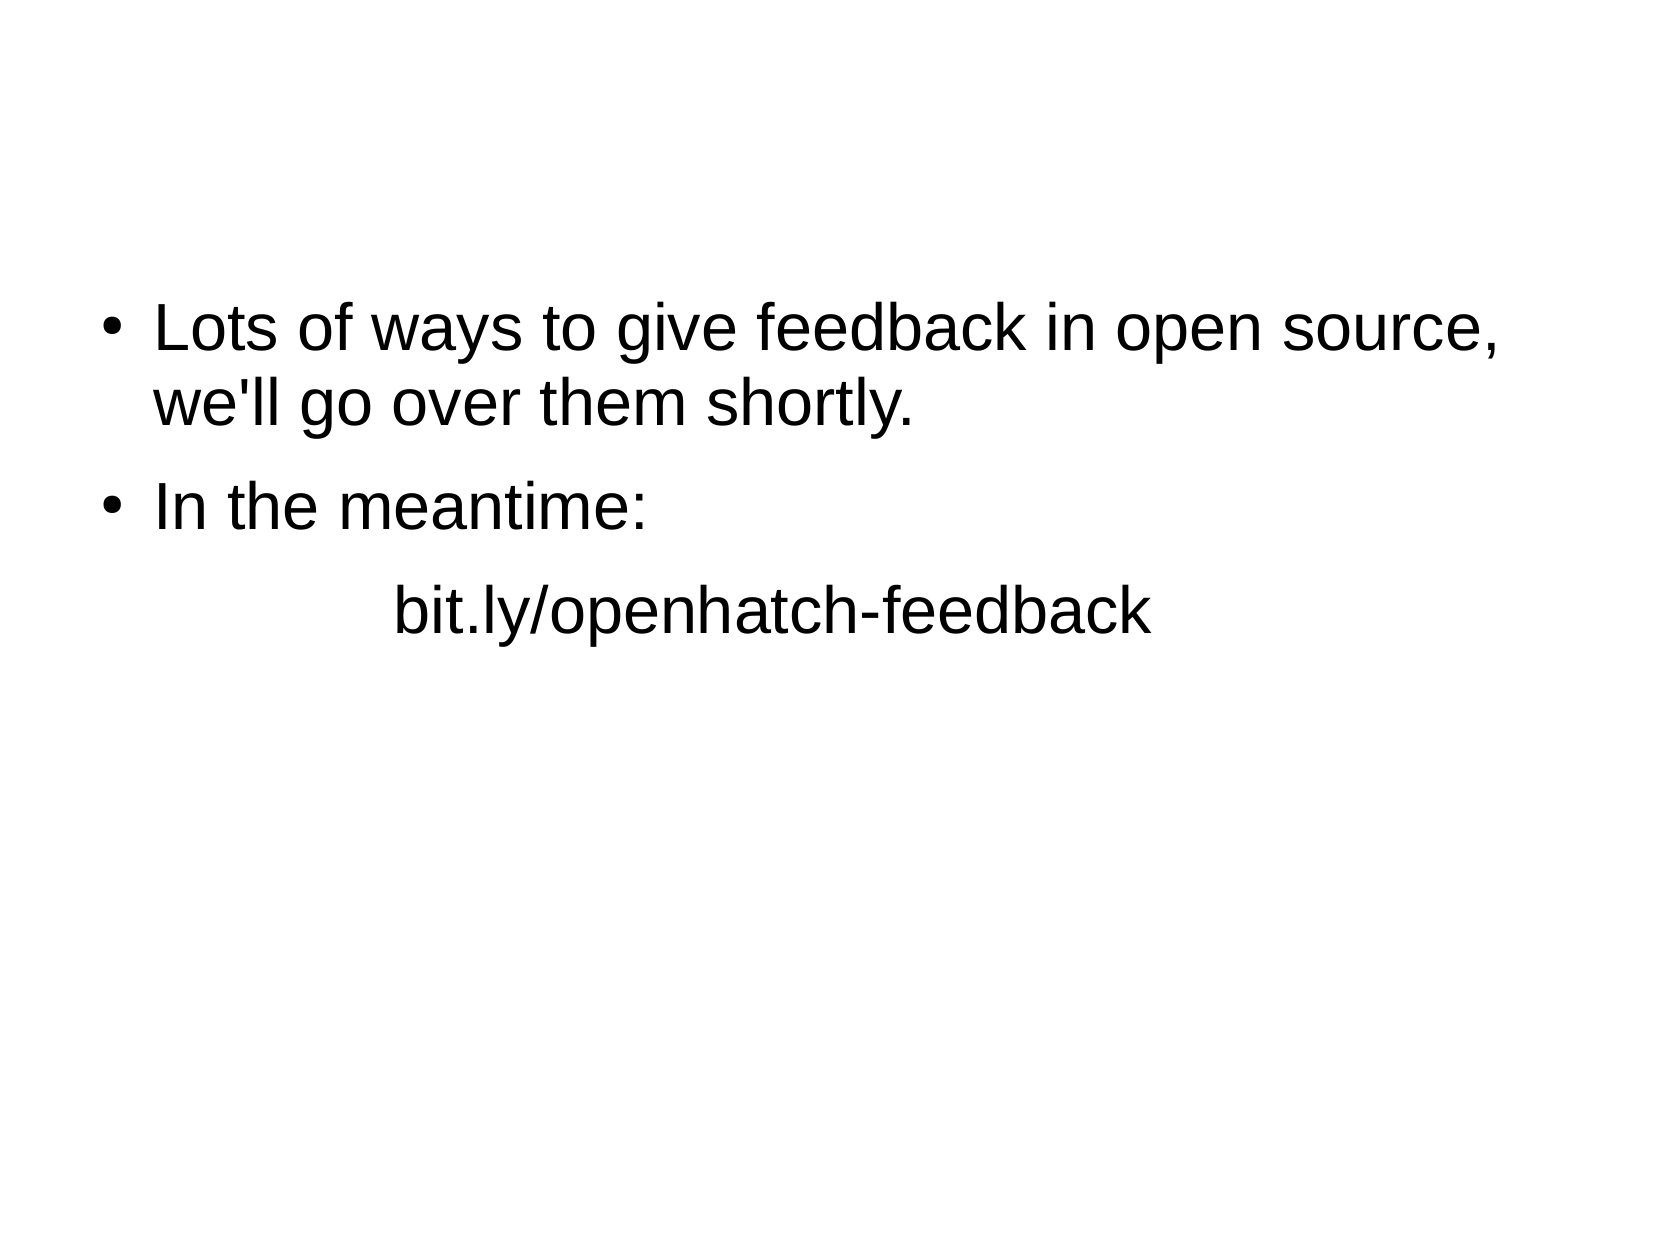

#
Lots of ways to give feedback in open source, we'll go over them shortly.
In the meantime:
 bit.ly/openhatch-feedback